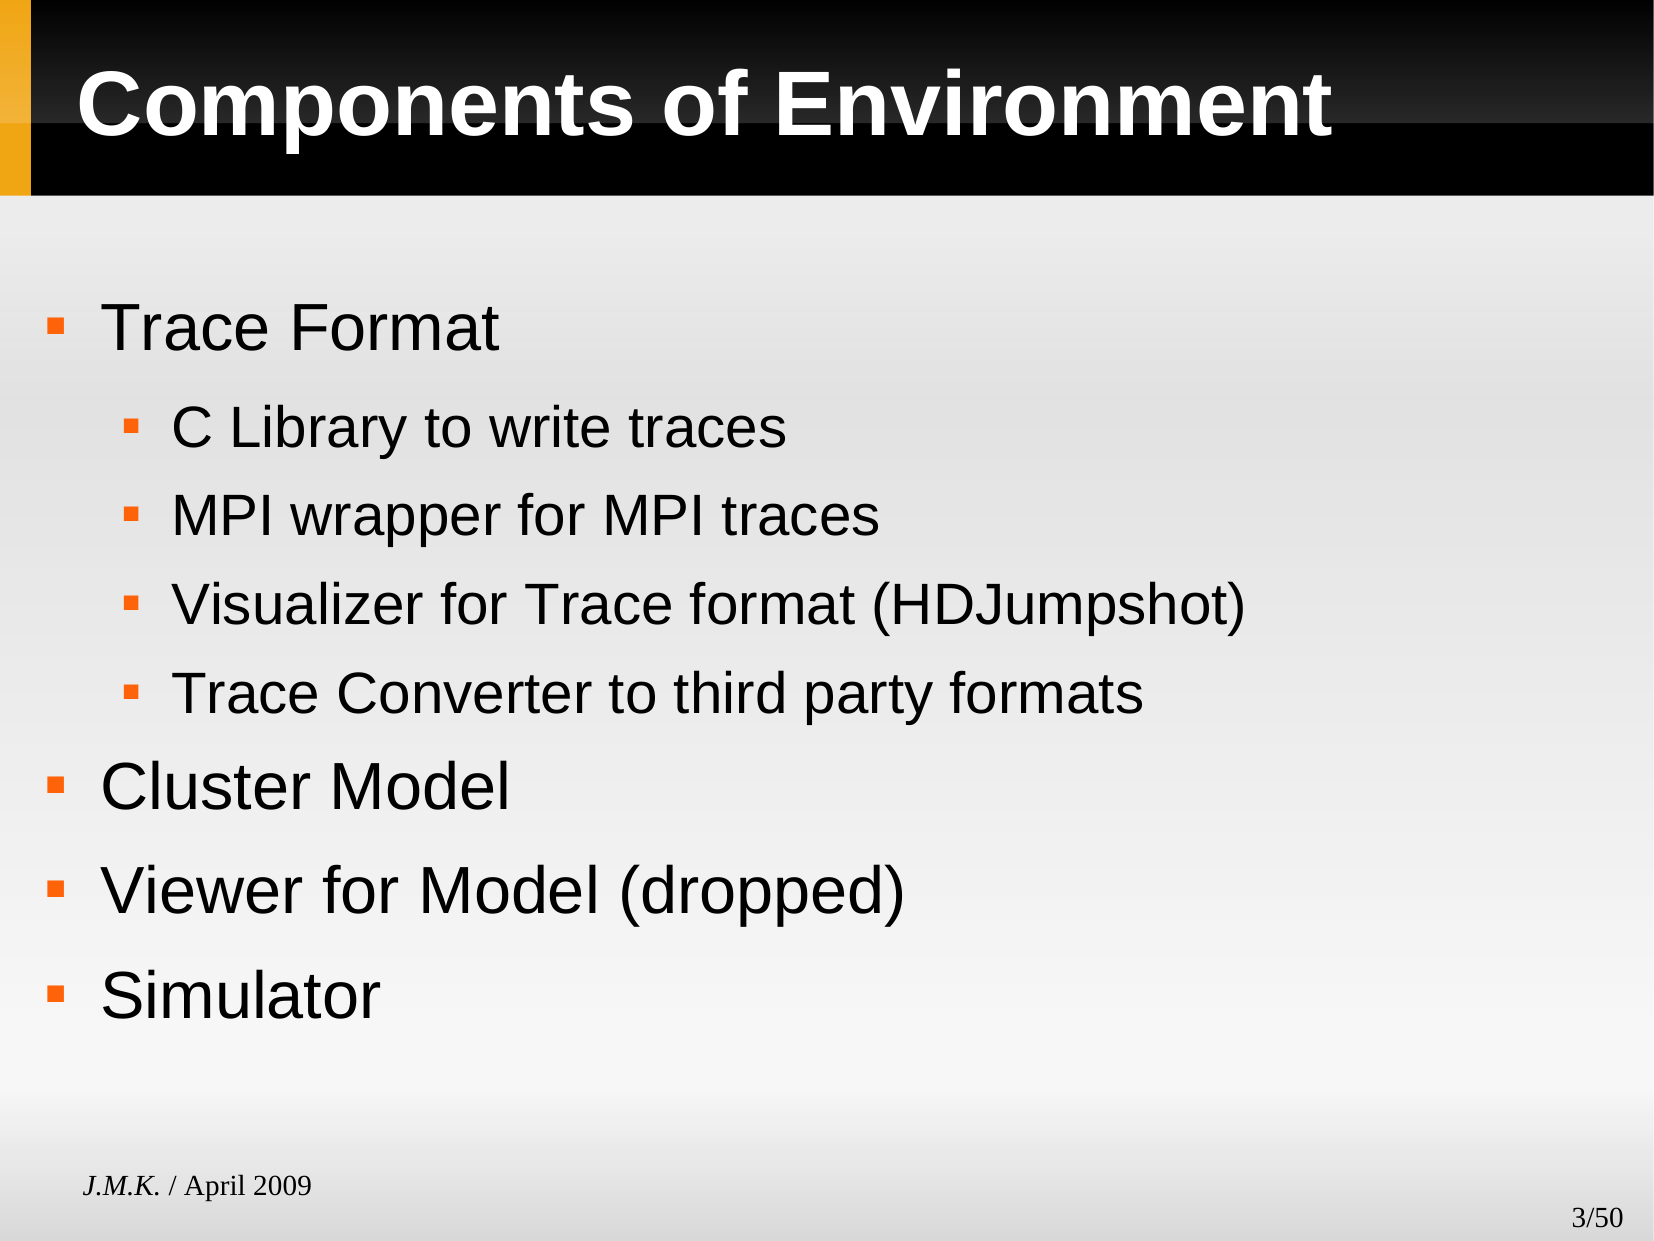

# Components of Environment
Trace Format
C Library to write traces
MPI wrapper for MPI traces
Visualizer for Trace format (HDJumpshot)
Trace Converter to third party formats
Cluster Model
Viewer for Model (dropped)
Simulator